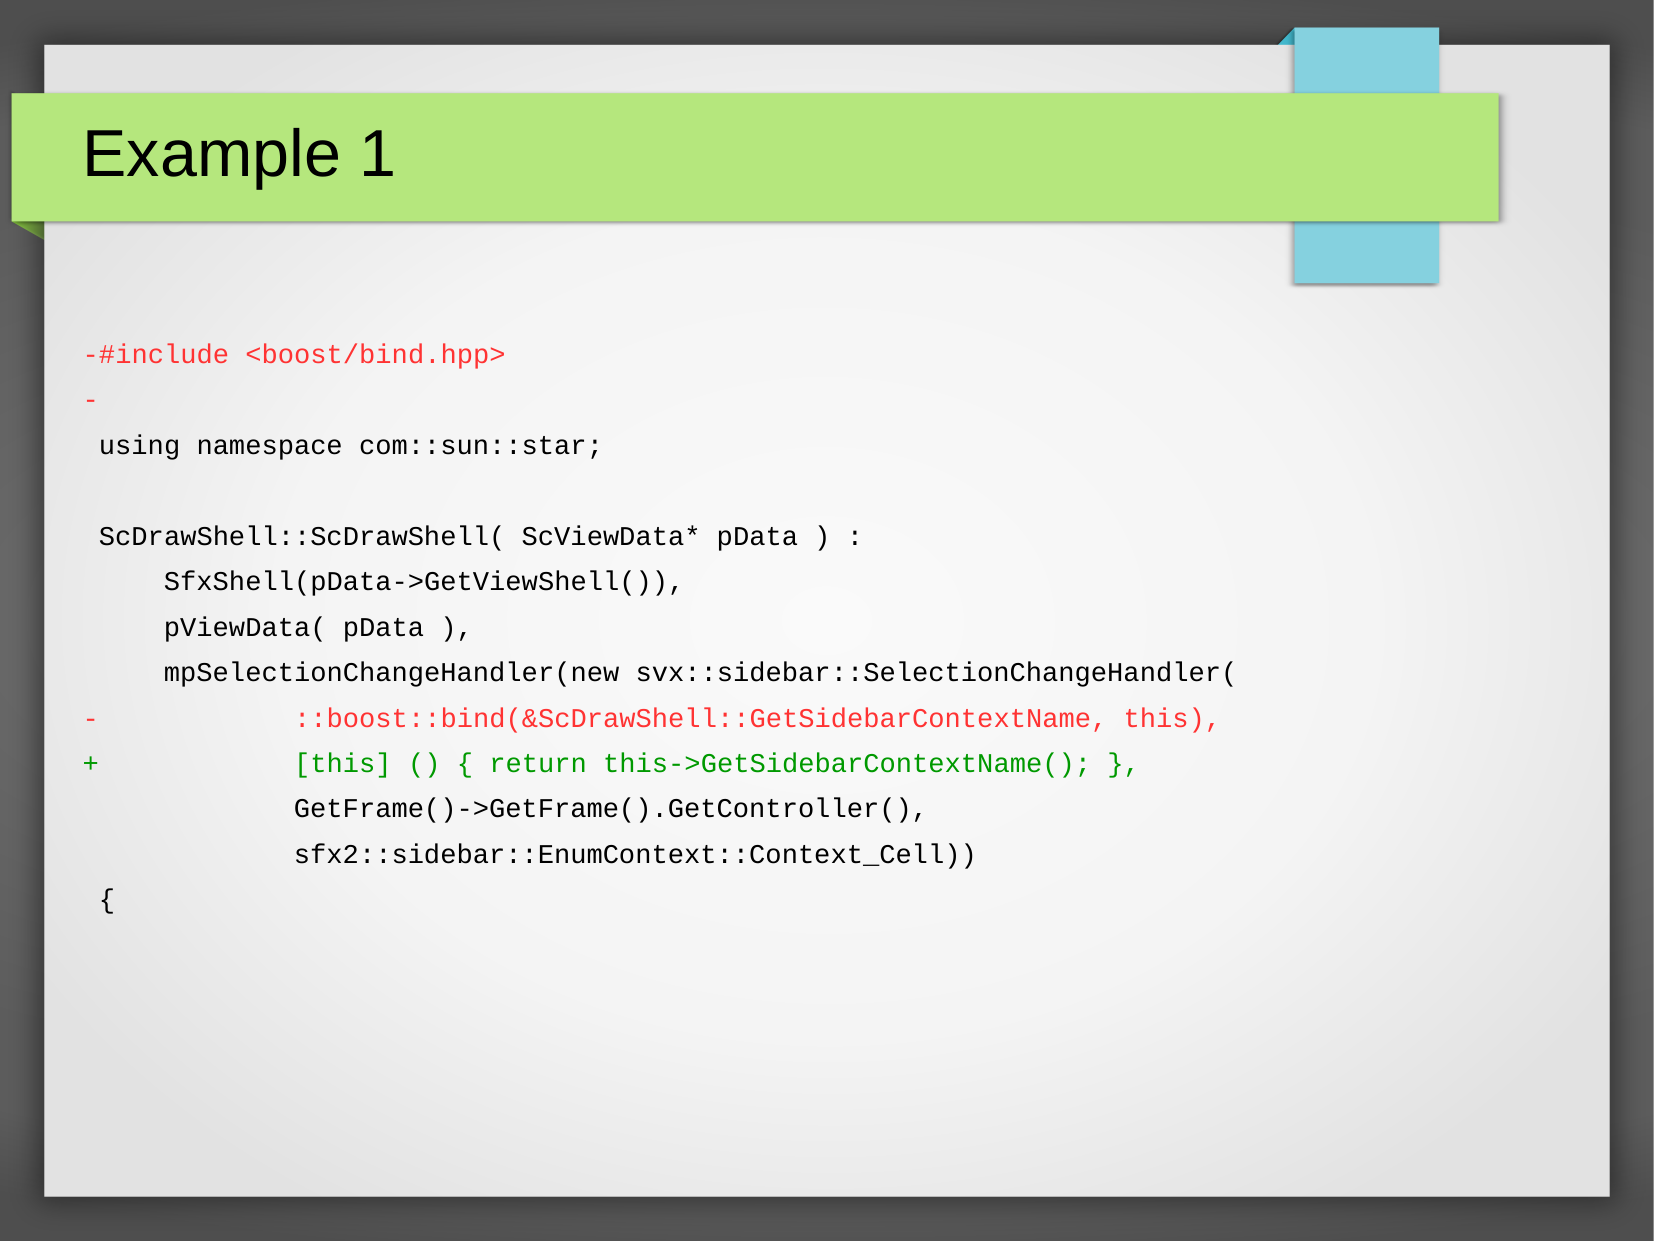

# Example 1
-#include <boost/bind.hpp>
-
 using namespace com::sun::star;
 ScDrawShell::ScDrawShell( ScViewData* pData ) :
 SfxShell(pData->GetViewShell()),
 pViewData( pData ),
 mpSelectionChangeHandler(new svx::sidebar::SelectionChangeHandler(
- ::boost::bind(&ScDrawShell::GetSidebarContextName, this),
+ [this] () { return this->GetSidebarContextName(); },
 GetFrame()->GetFrame().GetController(),
 sfx2::sidebar::EnumContext::Context_Cell))
 {